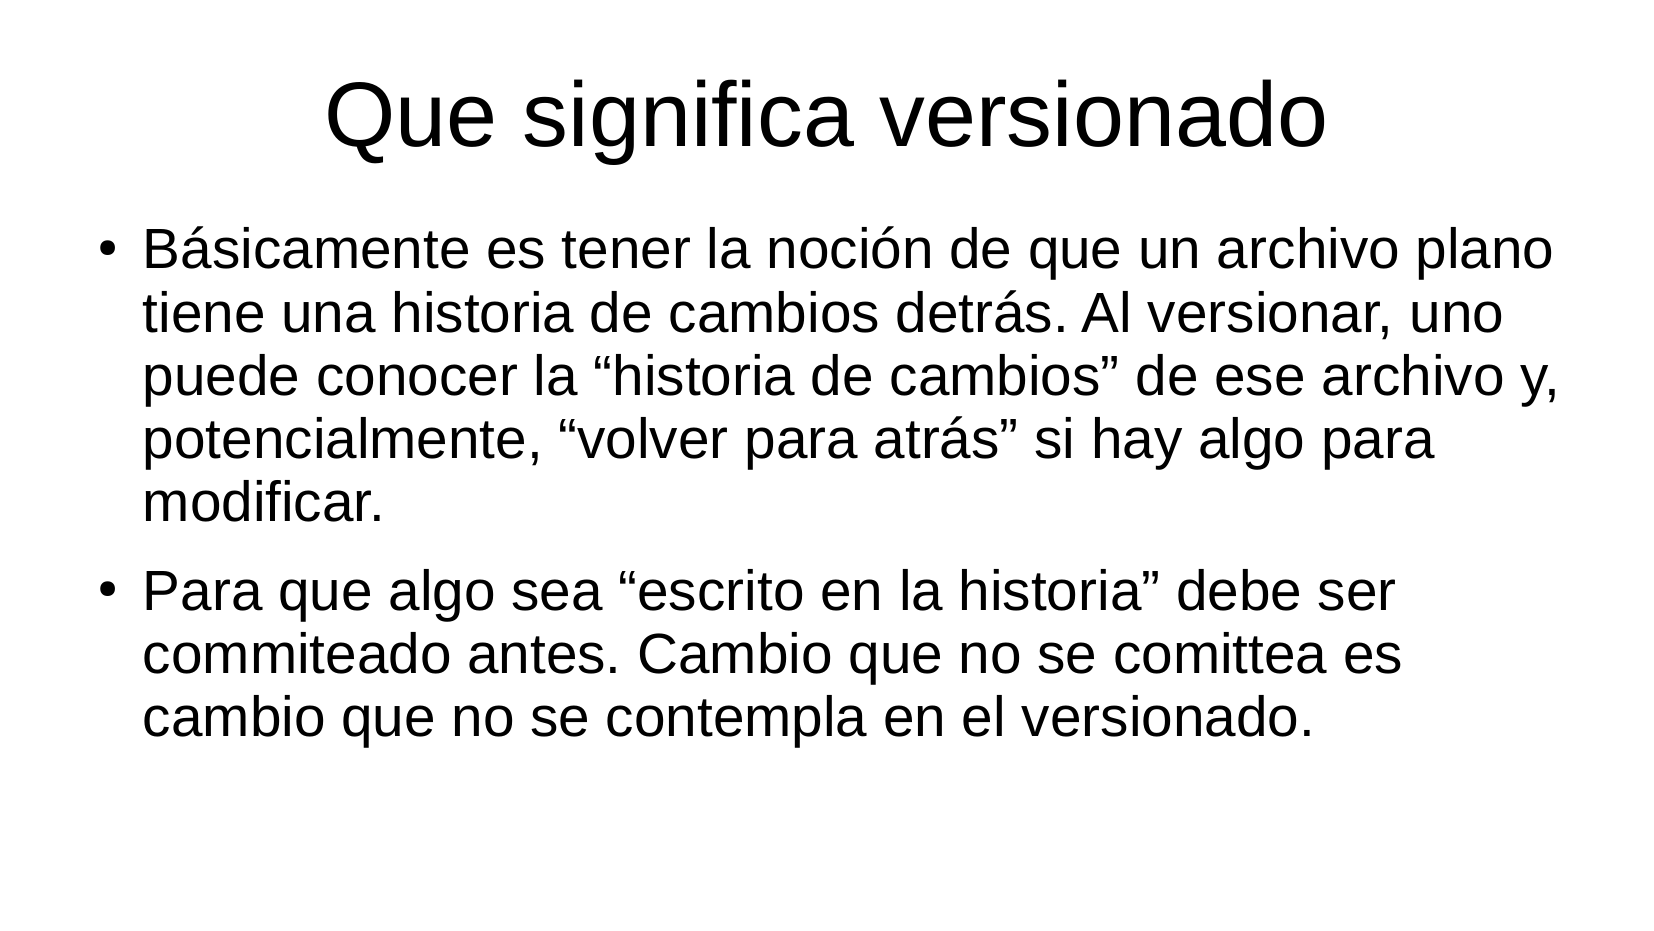

# Que significa versionado
Básicamente es tener la noción de que un archivo plano tiene una historia de cambios detrás. Al versionar, uno puede conocer la “historia de cambios” de ese archivo y, potencialmente, “volver para atrás” si hay algo para modificar.
Para que algo sea “escrito en la historia” debe ser commiteado antes. Cambio que no se comittea es cambio que no se contempla en el versionado.